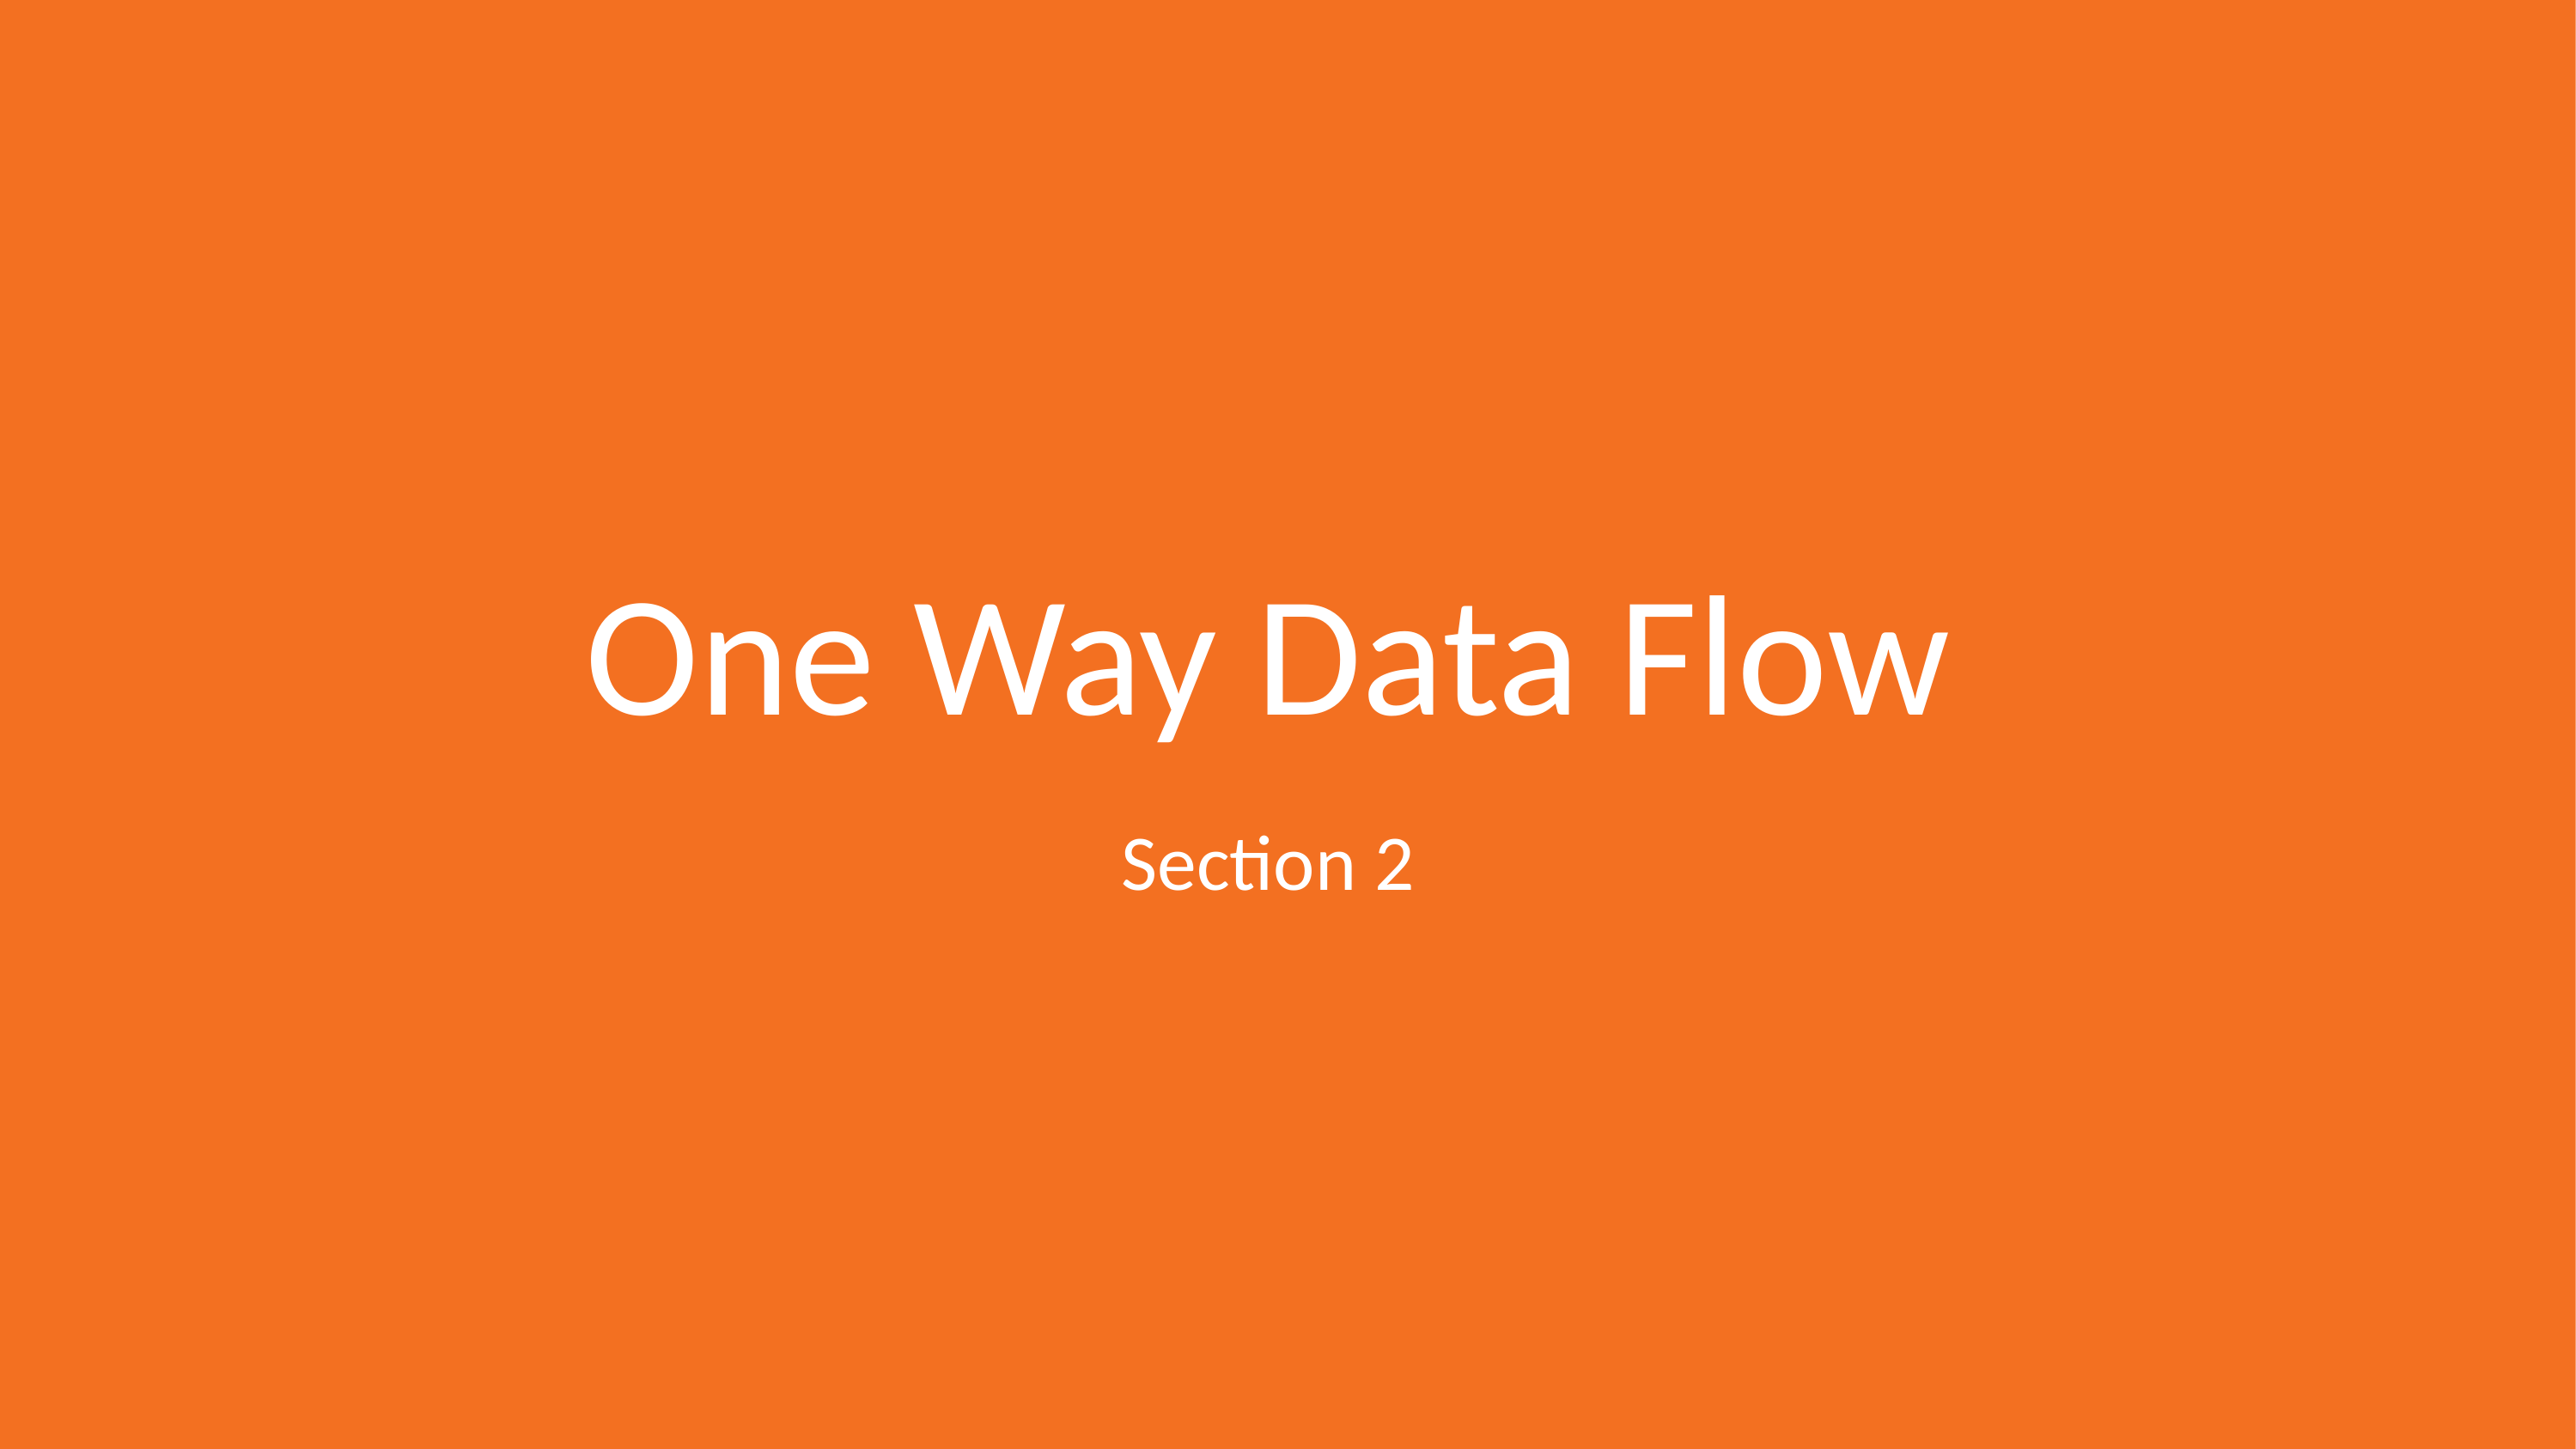

# One Way Data Flow
Section 2